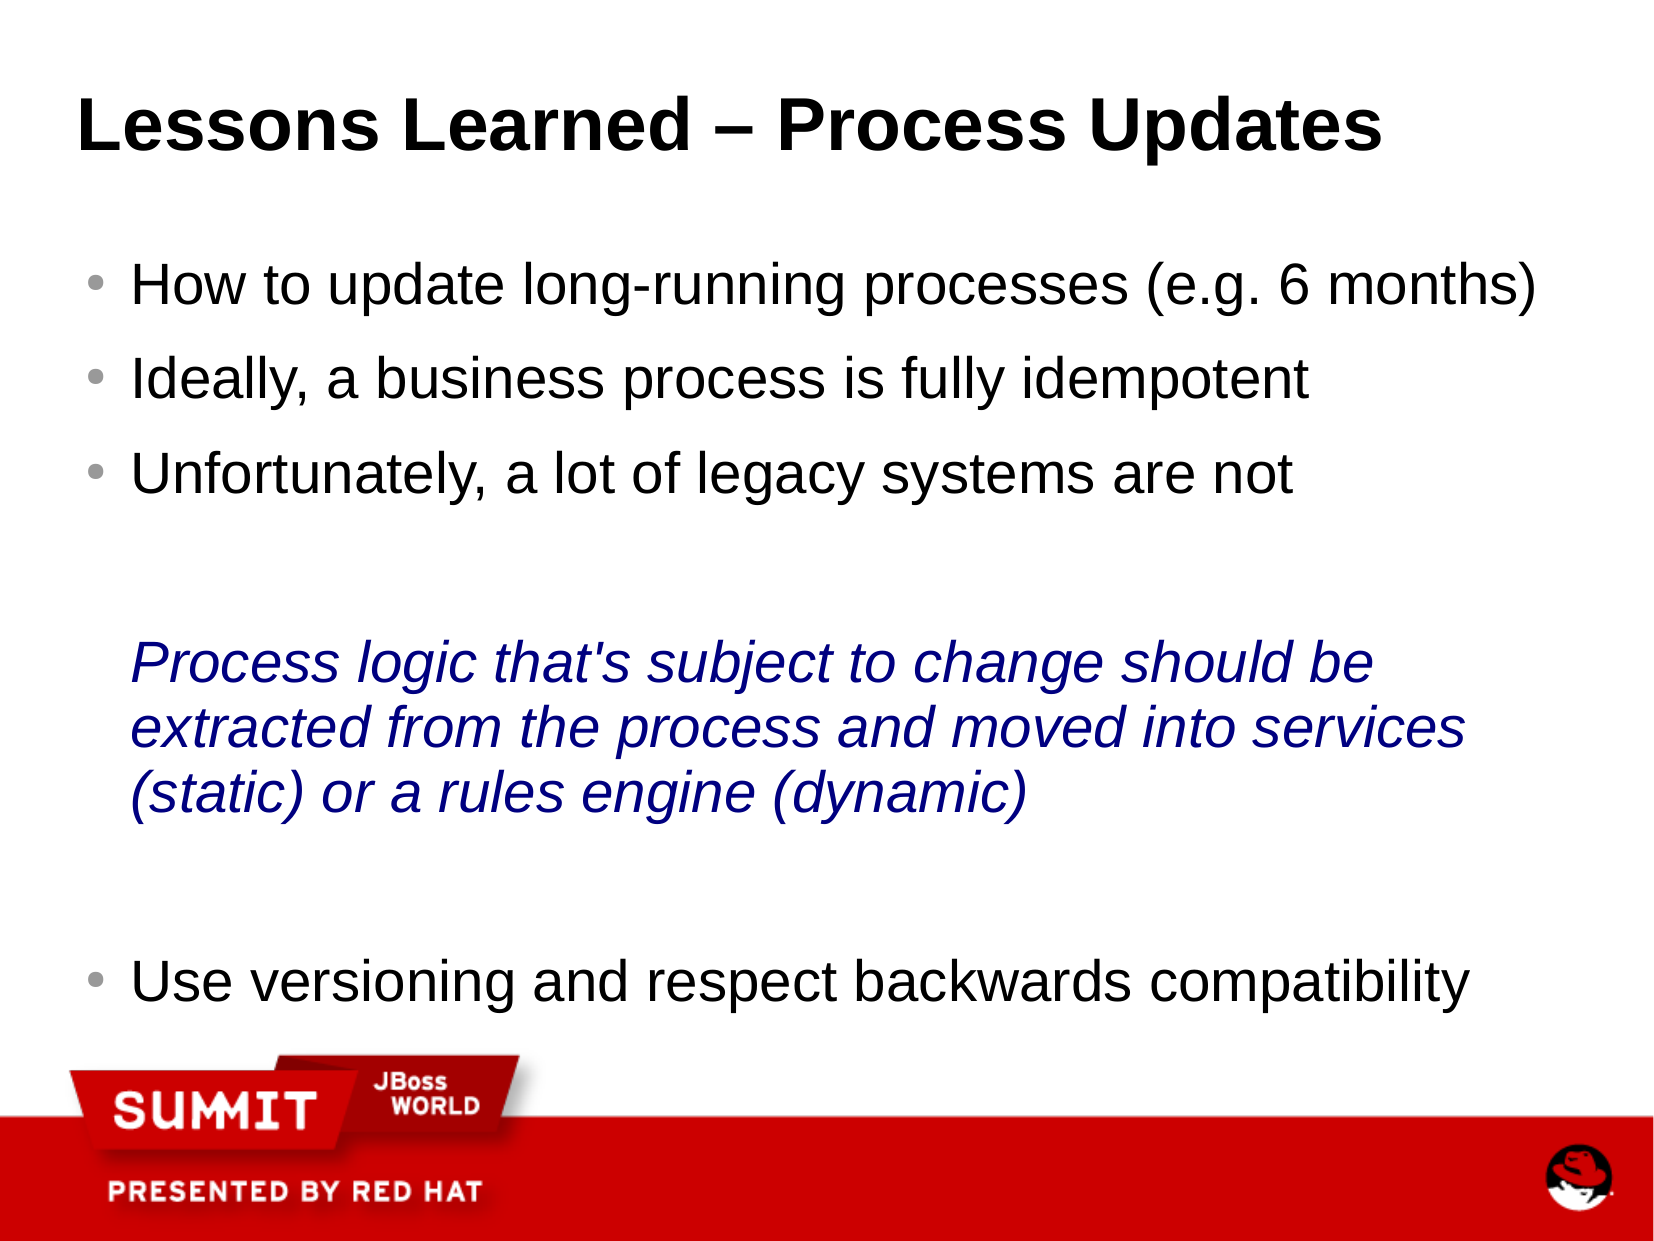

# Lessons Learned – Process Updates
How to update long-running processes (e.g. 6 months)
Ideally, a business process is fully idempotent
Unfortunately, a lot of legacy systems are not
Process logic that's subject to change should be extracted from the process and moved into services (static) or a rules engine (dynamic)
Use versioning and respect backwards compatibility